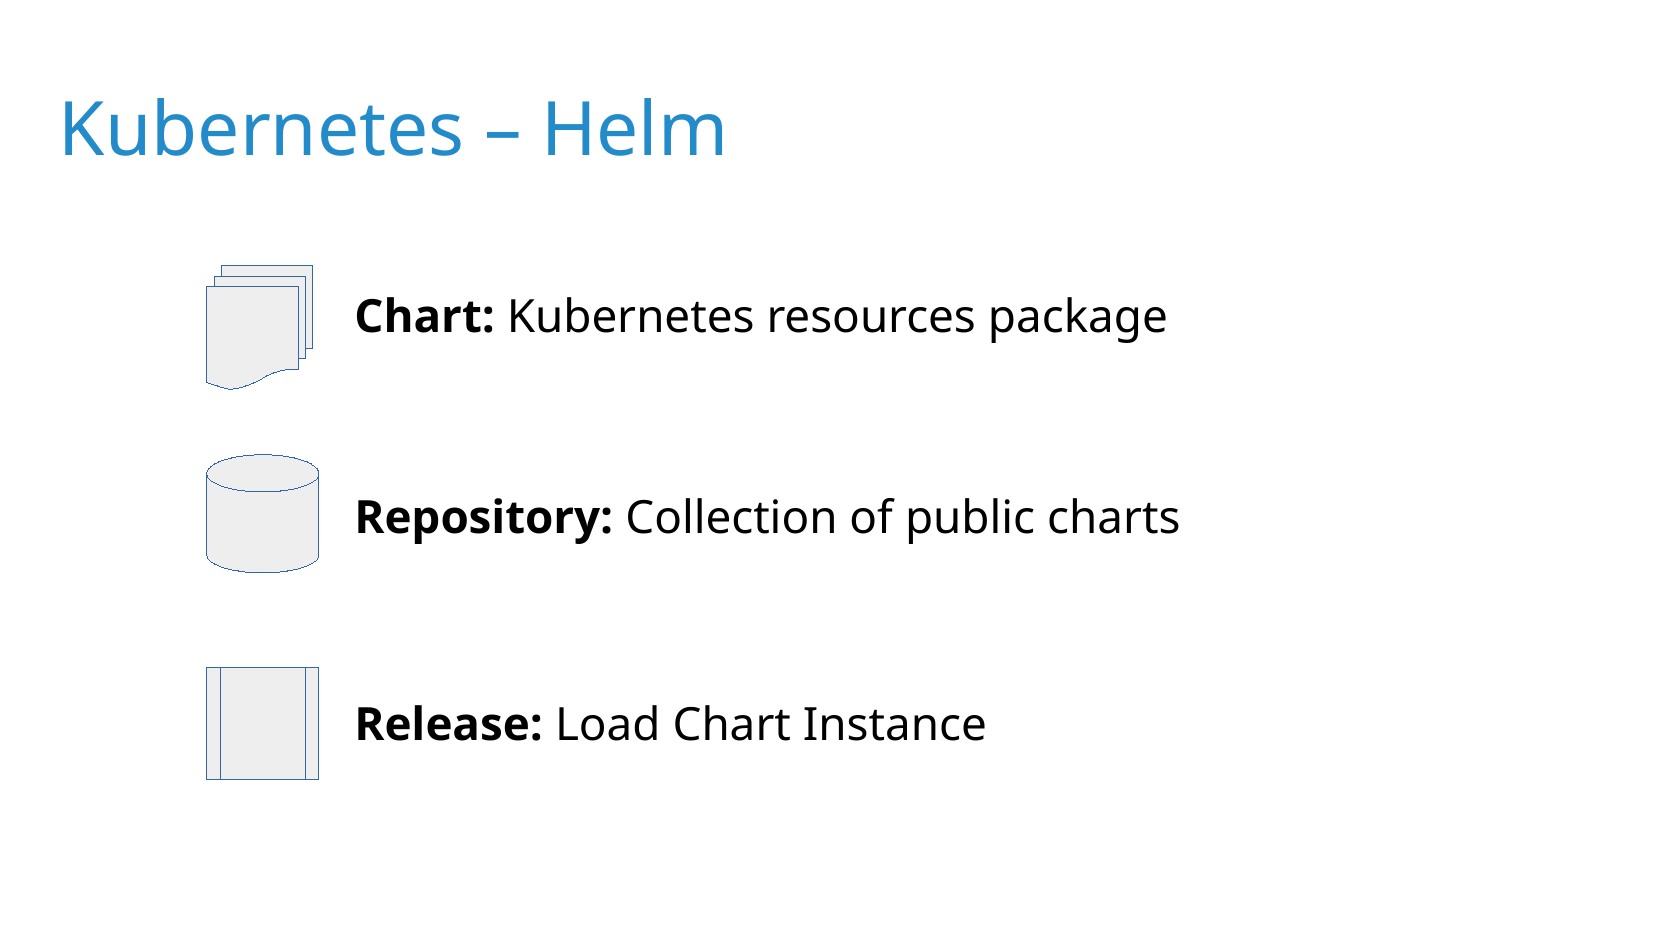

# Kubernetes – Helm
Chart: Kubernetes resources package
Repository: Collection of public charts
Release: Load Chart Instance